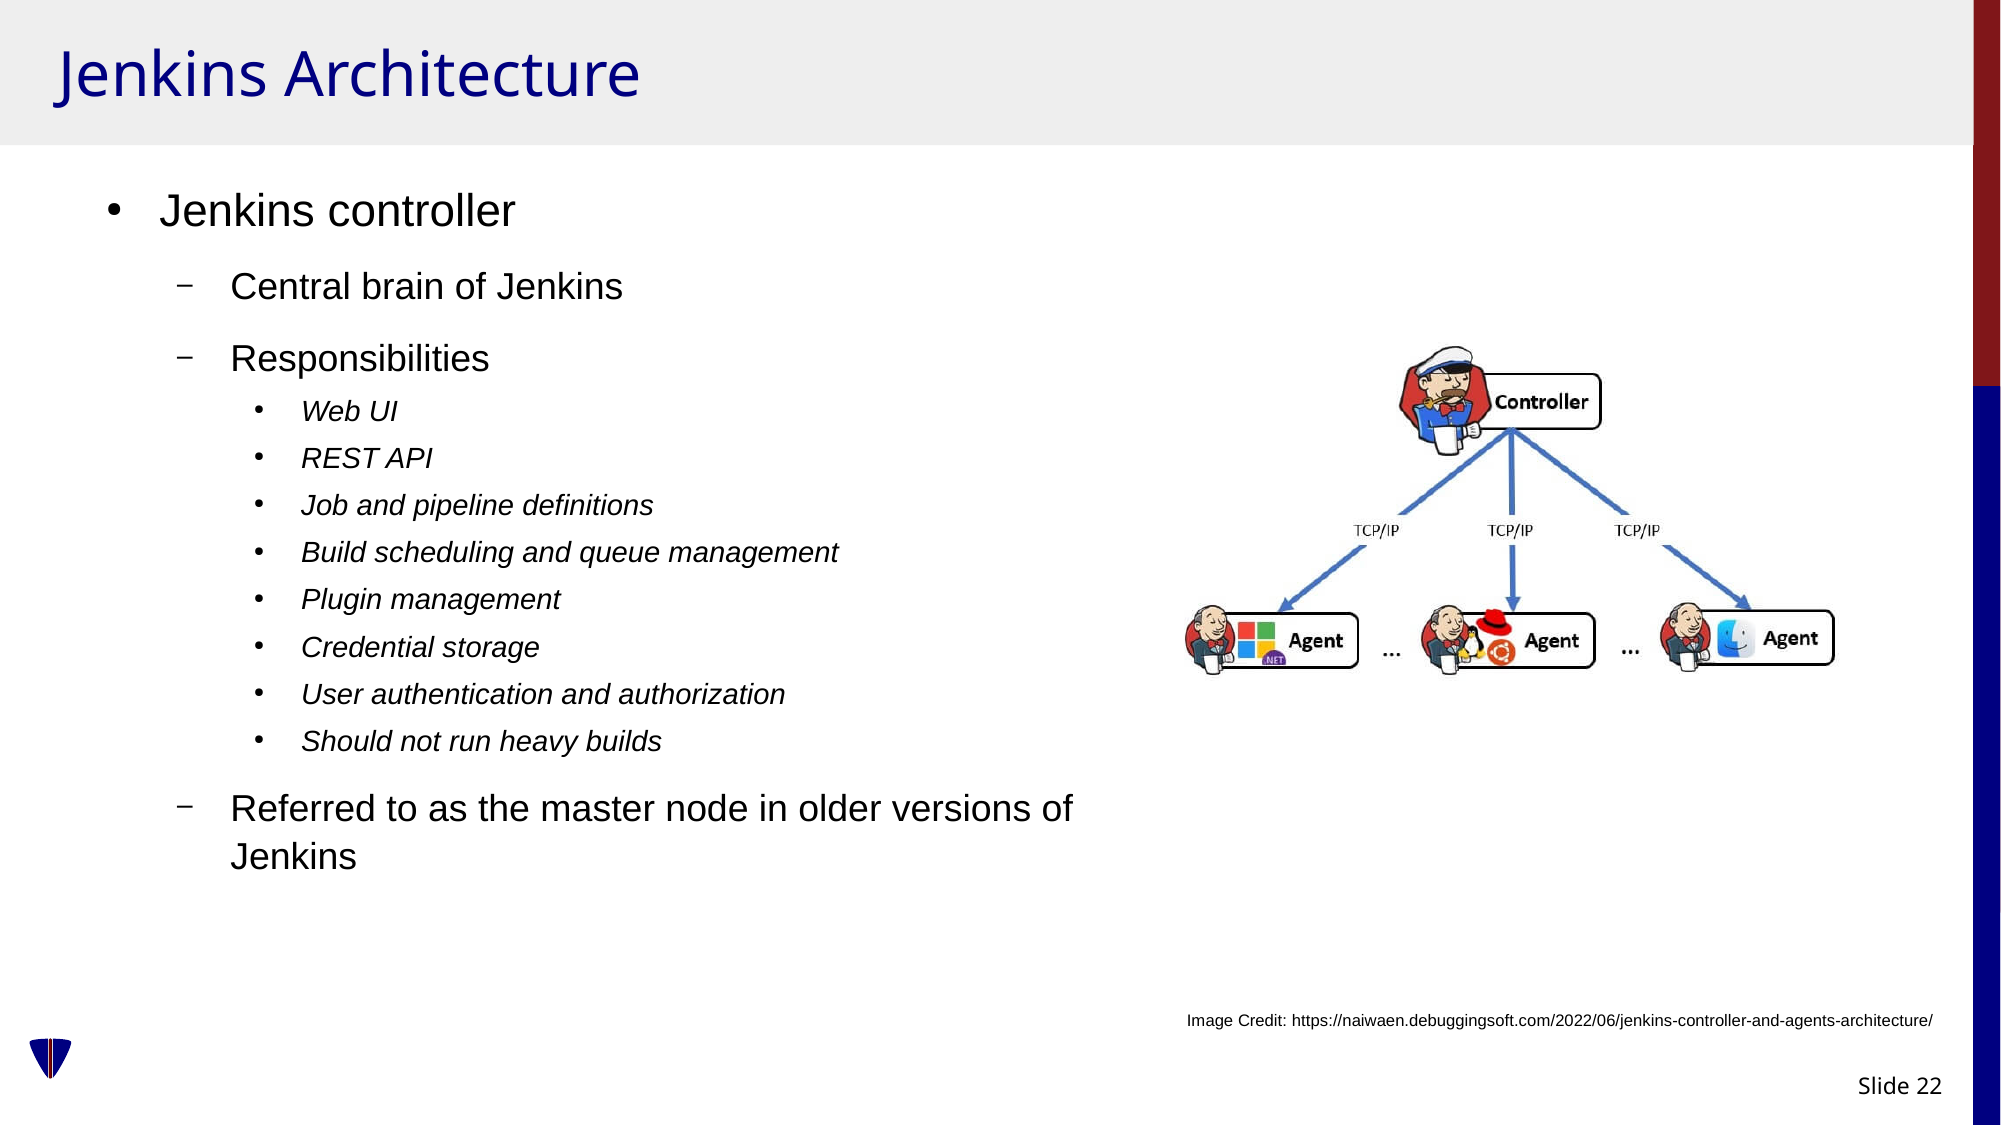

# Jenkins Architecture
Jenkins controller
Central brain of Jenkins
Responsibilities
Web UI
REST API
Job and pipeline definitions
Build scheduling and queue management
Plugin management
Credential storage
User authentication and authorization
Should not run heavy builds
Referred to as the master node in older versions of Jenkins
Image Credit: https://naiwaen.debuggingsoft.com/2022/06/jenkins-controller-and-agents-architecture/